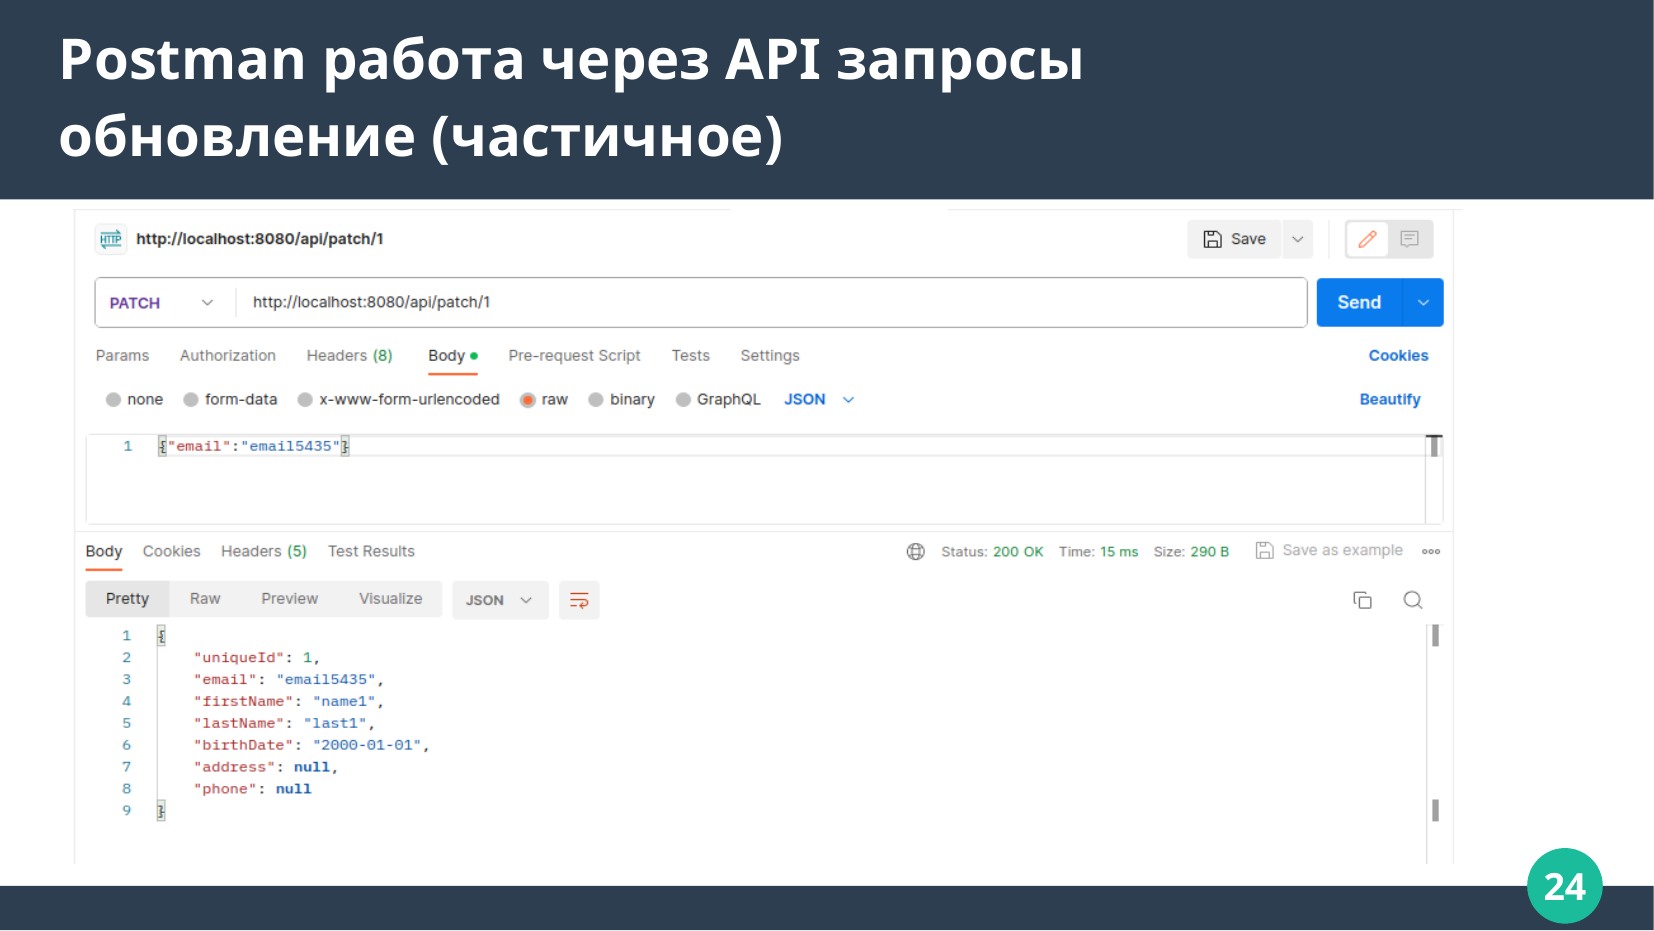

# Postman работа через API запросы обновление (частичное)